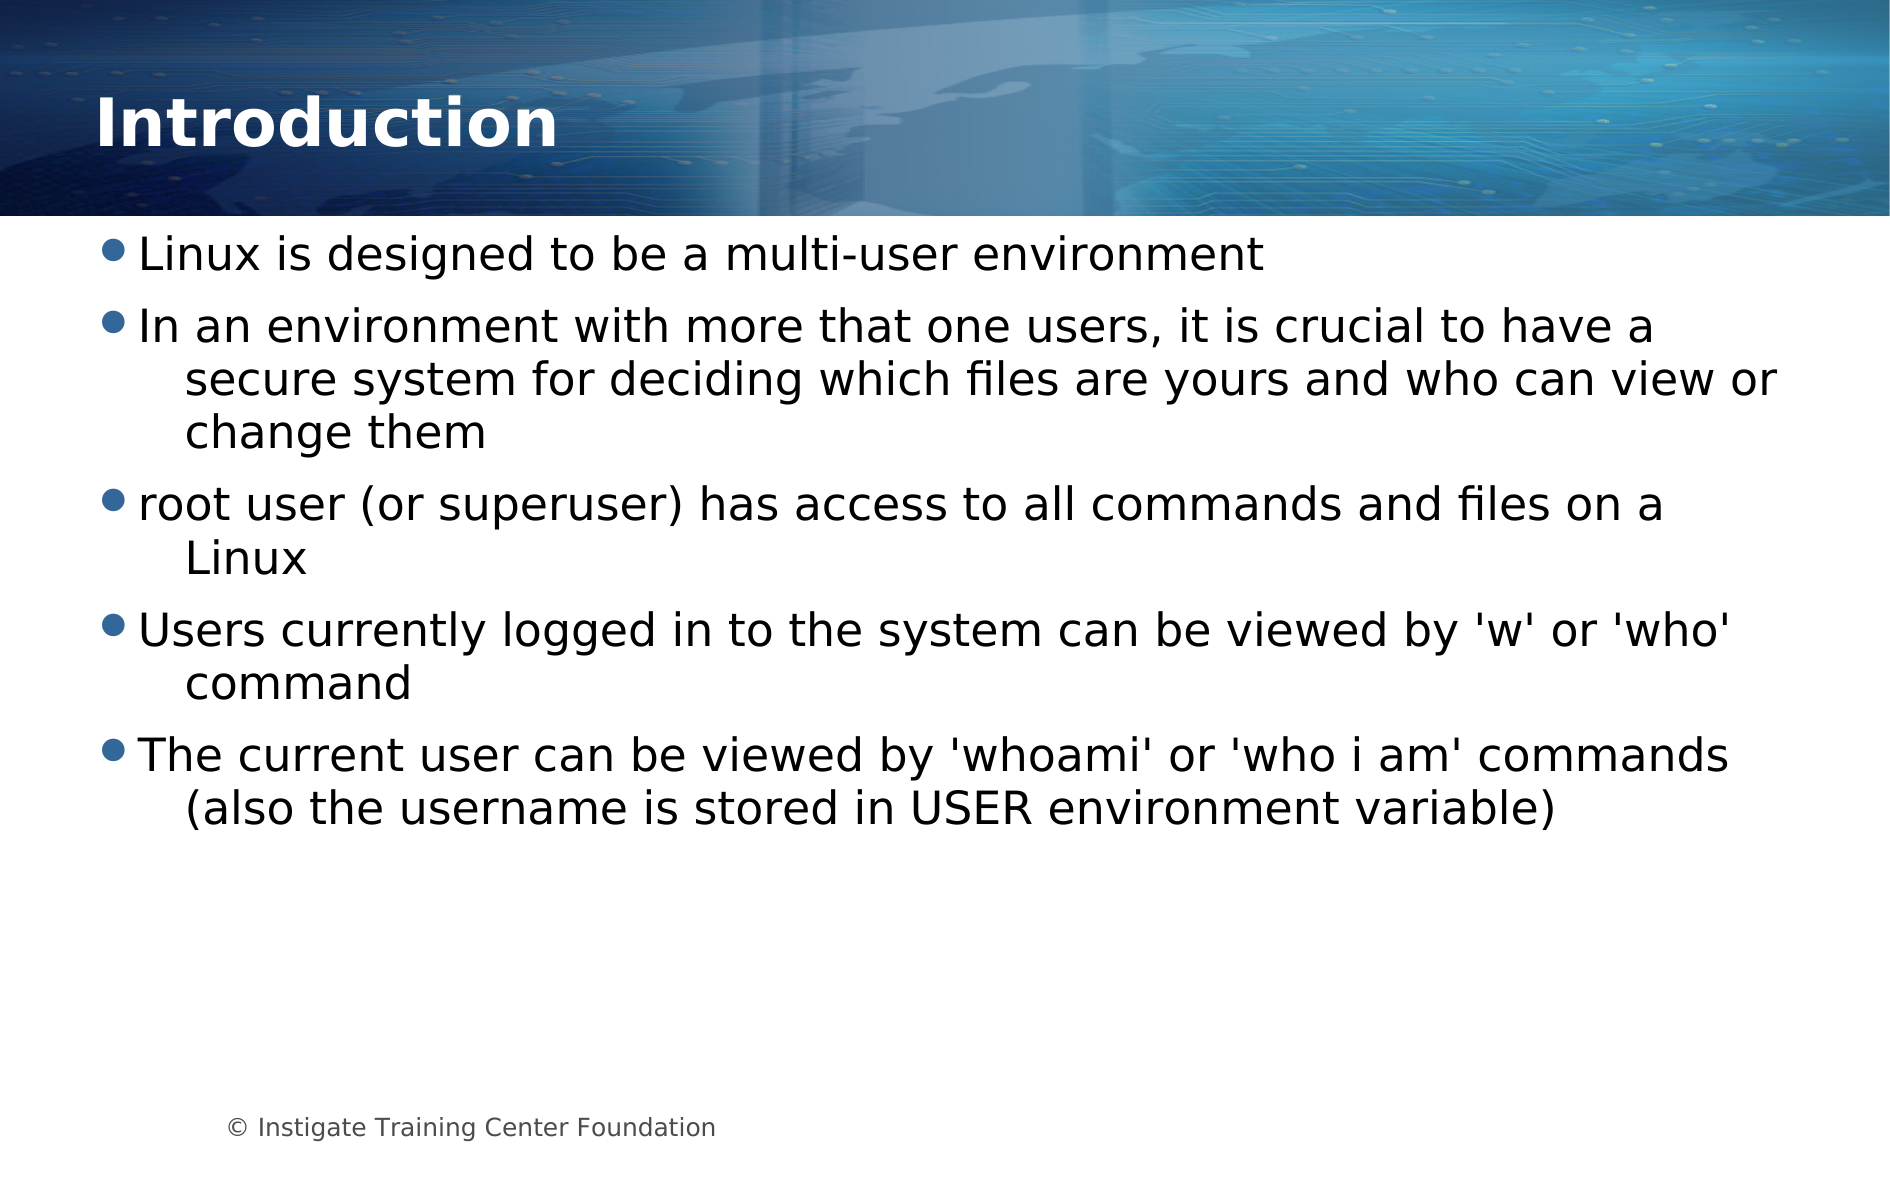

# Introduction
Linux is designed to be a multi-user environment
In an environment with more that one users, it is crucial to have a secure system for deciding which files are yours and who can view or change them
root user (or superuser) has access to all commands and files on a Linux
Users currently logged in to the system can be viewed by 'w' or 'who' command
The current user can be viewed by 'whoami' or 'who i am' commands (also the username is stored in USER environment variable)